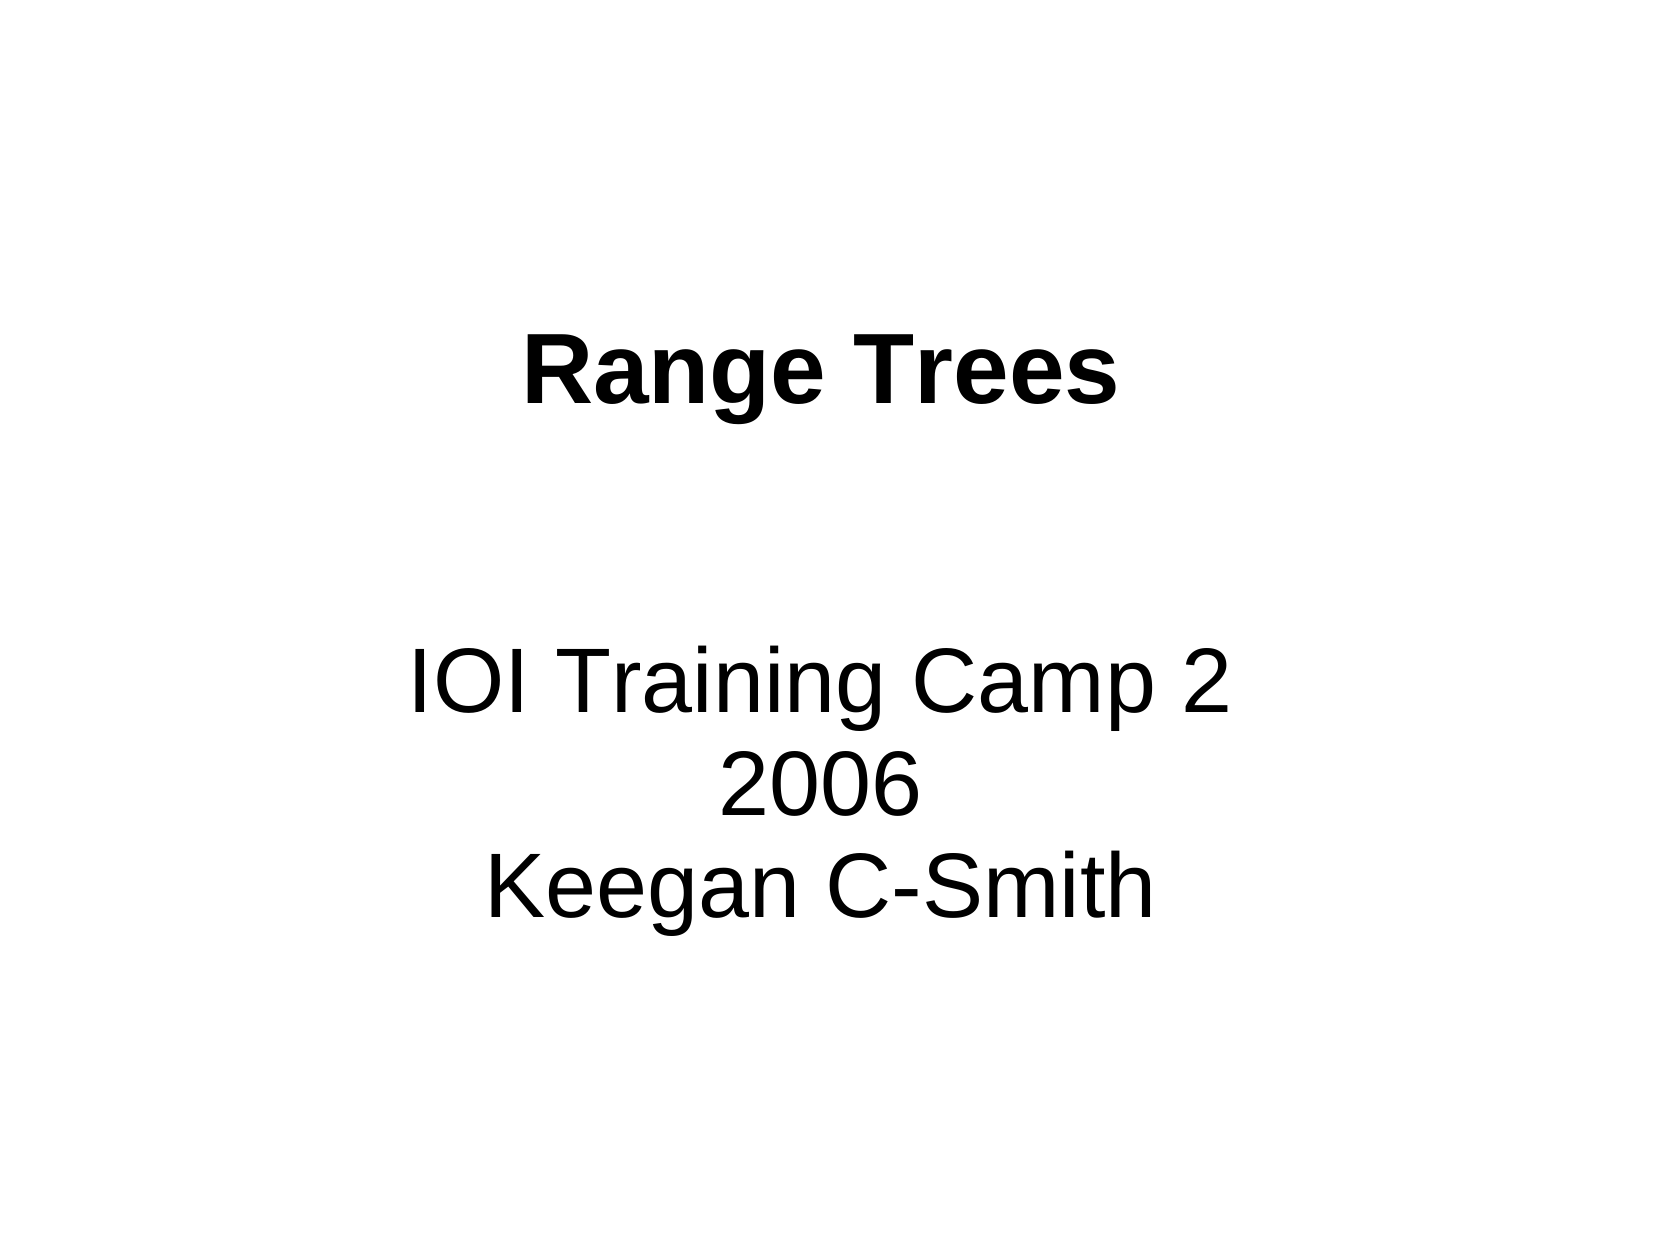

# Range Trees IOI Training Camp 2 2006 Keegan C-Smith